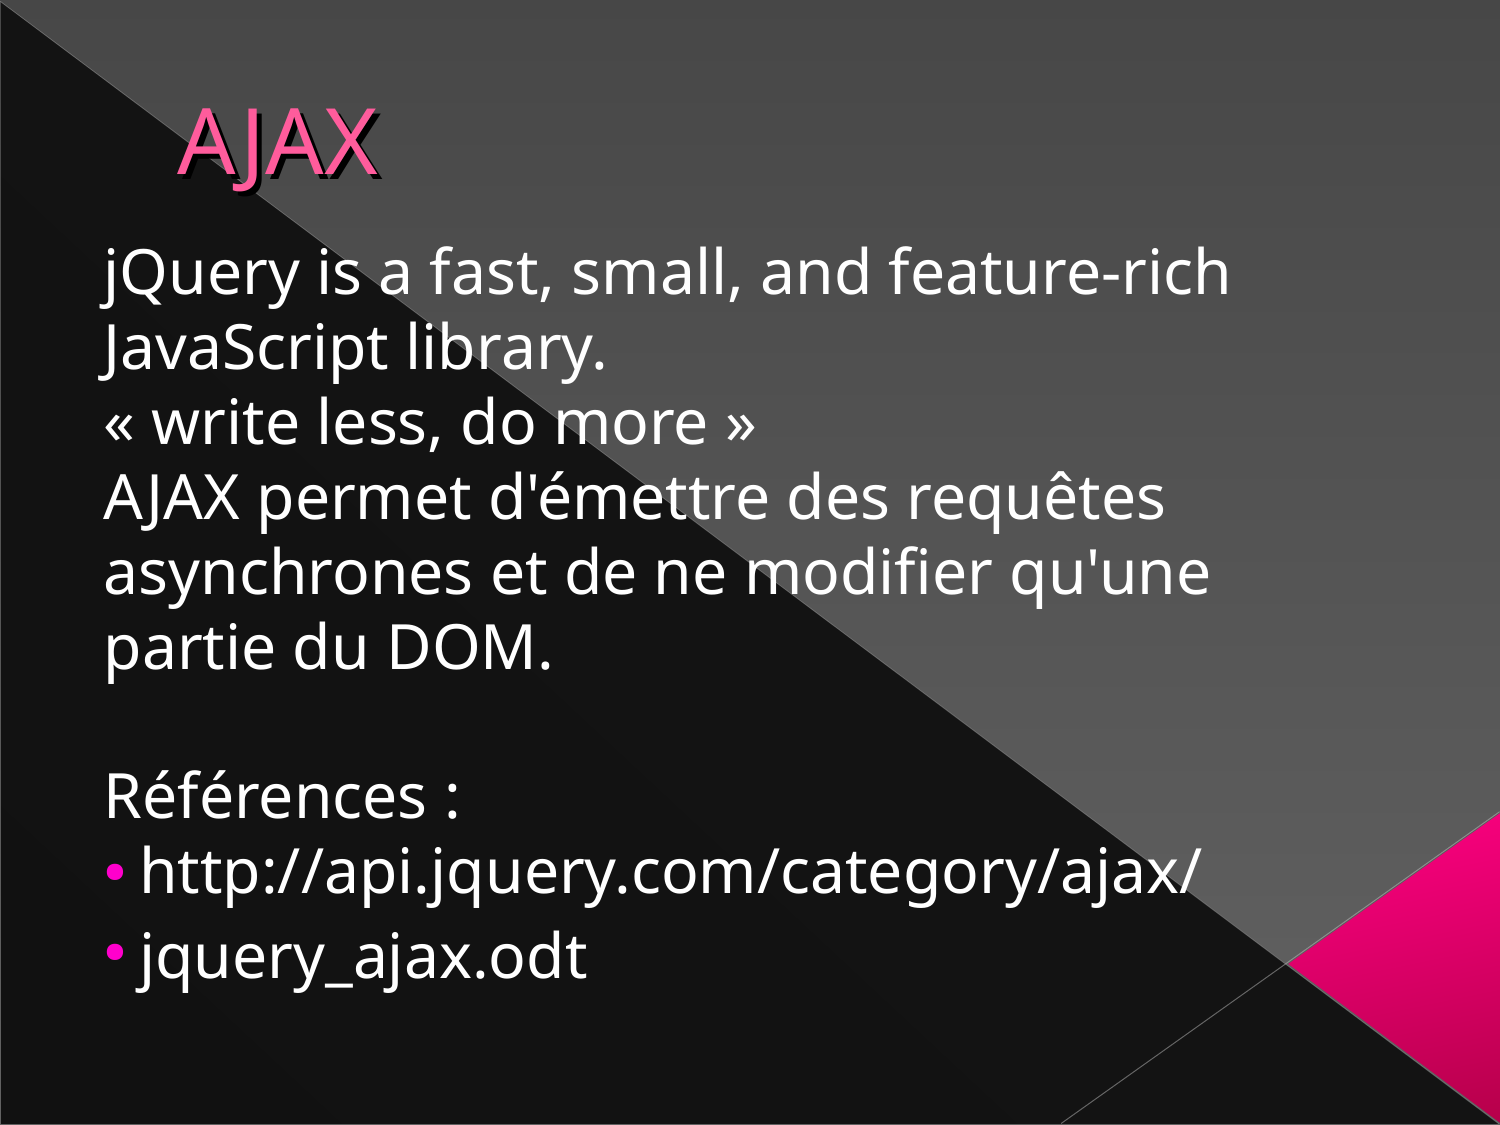

# AJAX
jQuery is a fast, small, and feature-rich JavaScript library.
« write less, do more »
AJAX permet d'émettre des requêtes asynchrones et de ne modifier qu'une partie du DOM.
Références :
http://api.jquery.com/category/ajax/
jquery_ajax.odt